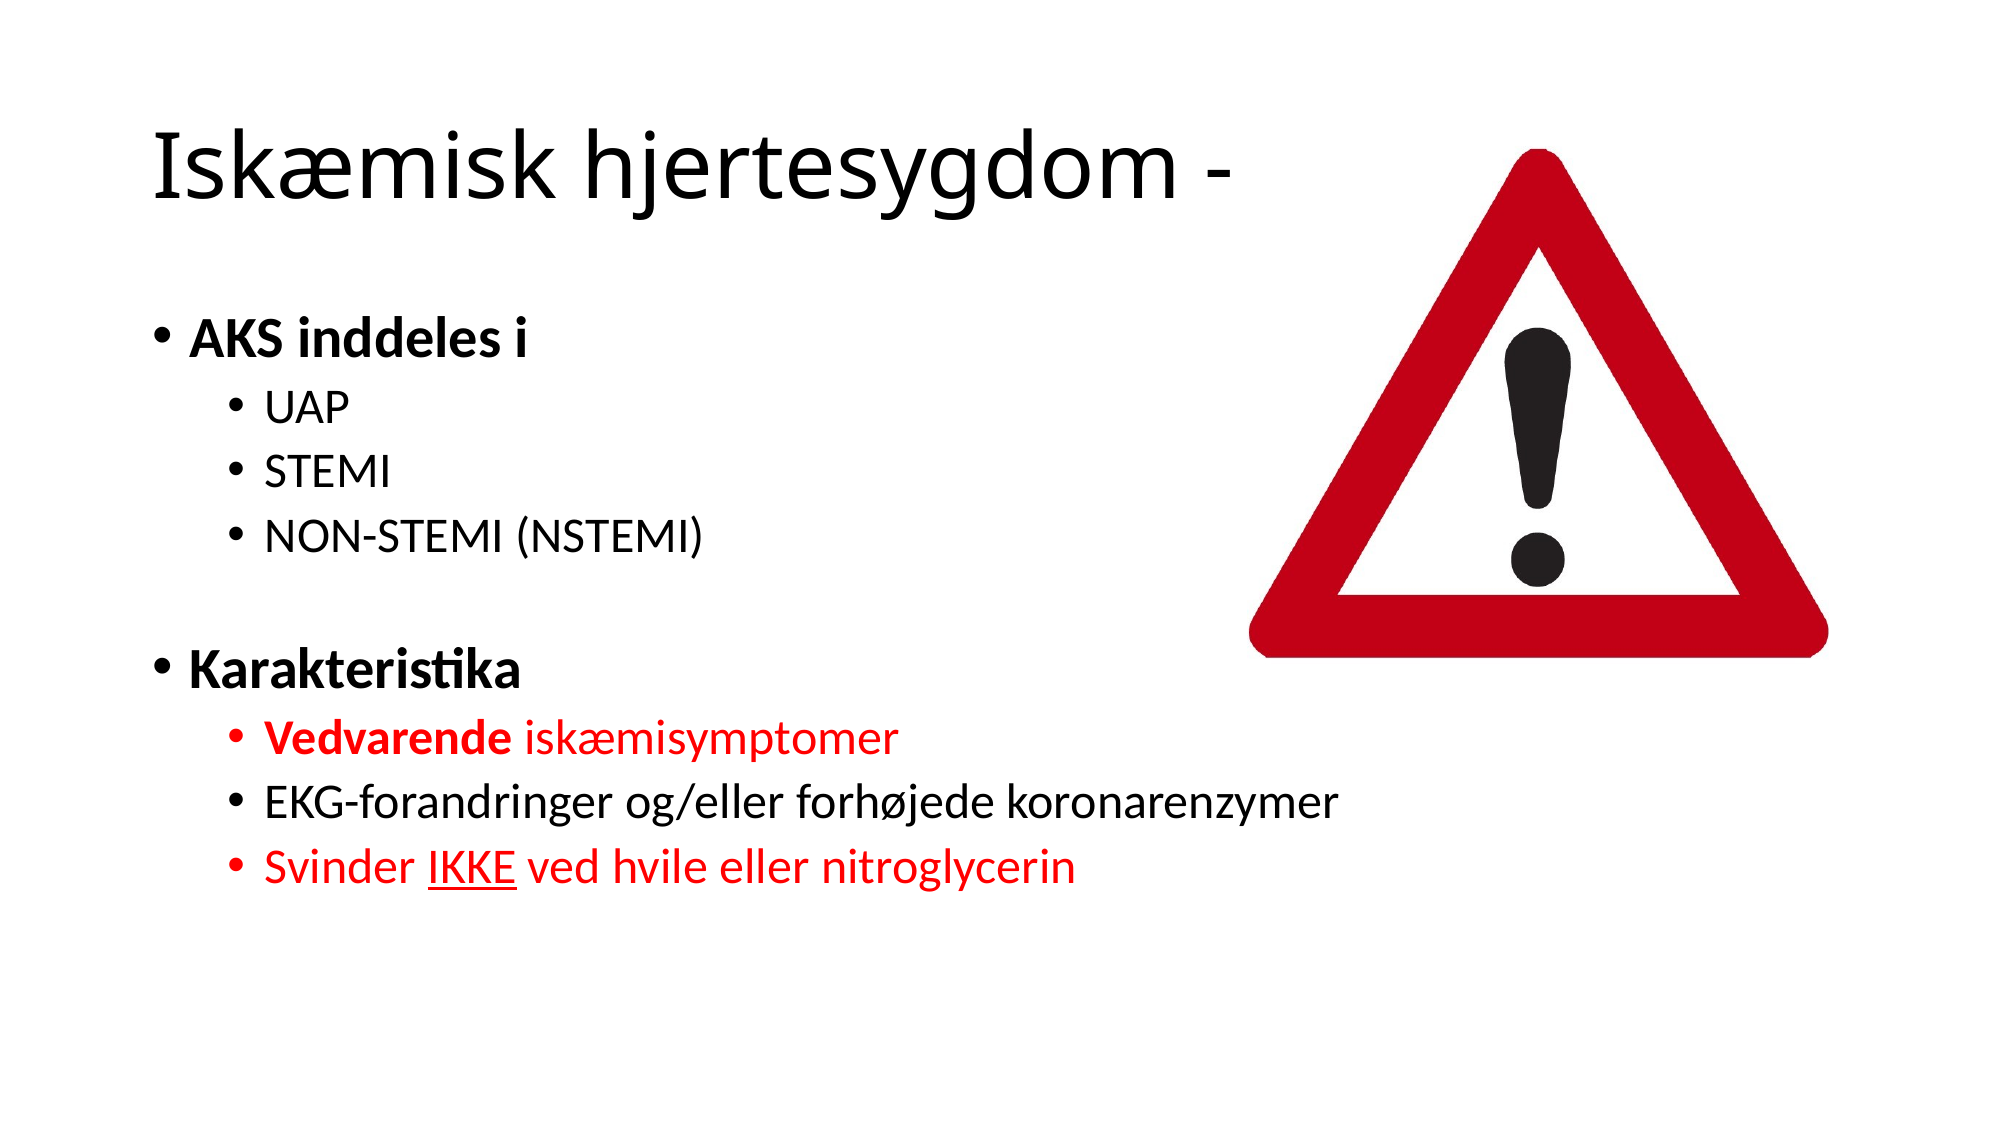

# Iskæmisk hjertesygdom - AKS
AKS inddeles i
UAP
STEMI
NON-STEMI (NSTEMI)
Karakteristika
Vedvarende iskæmisymptomer
EKG-forandringer og/eller forhøjede koronarenzymer
Svinder IKKE ved hvile eller nitroglycerin